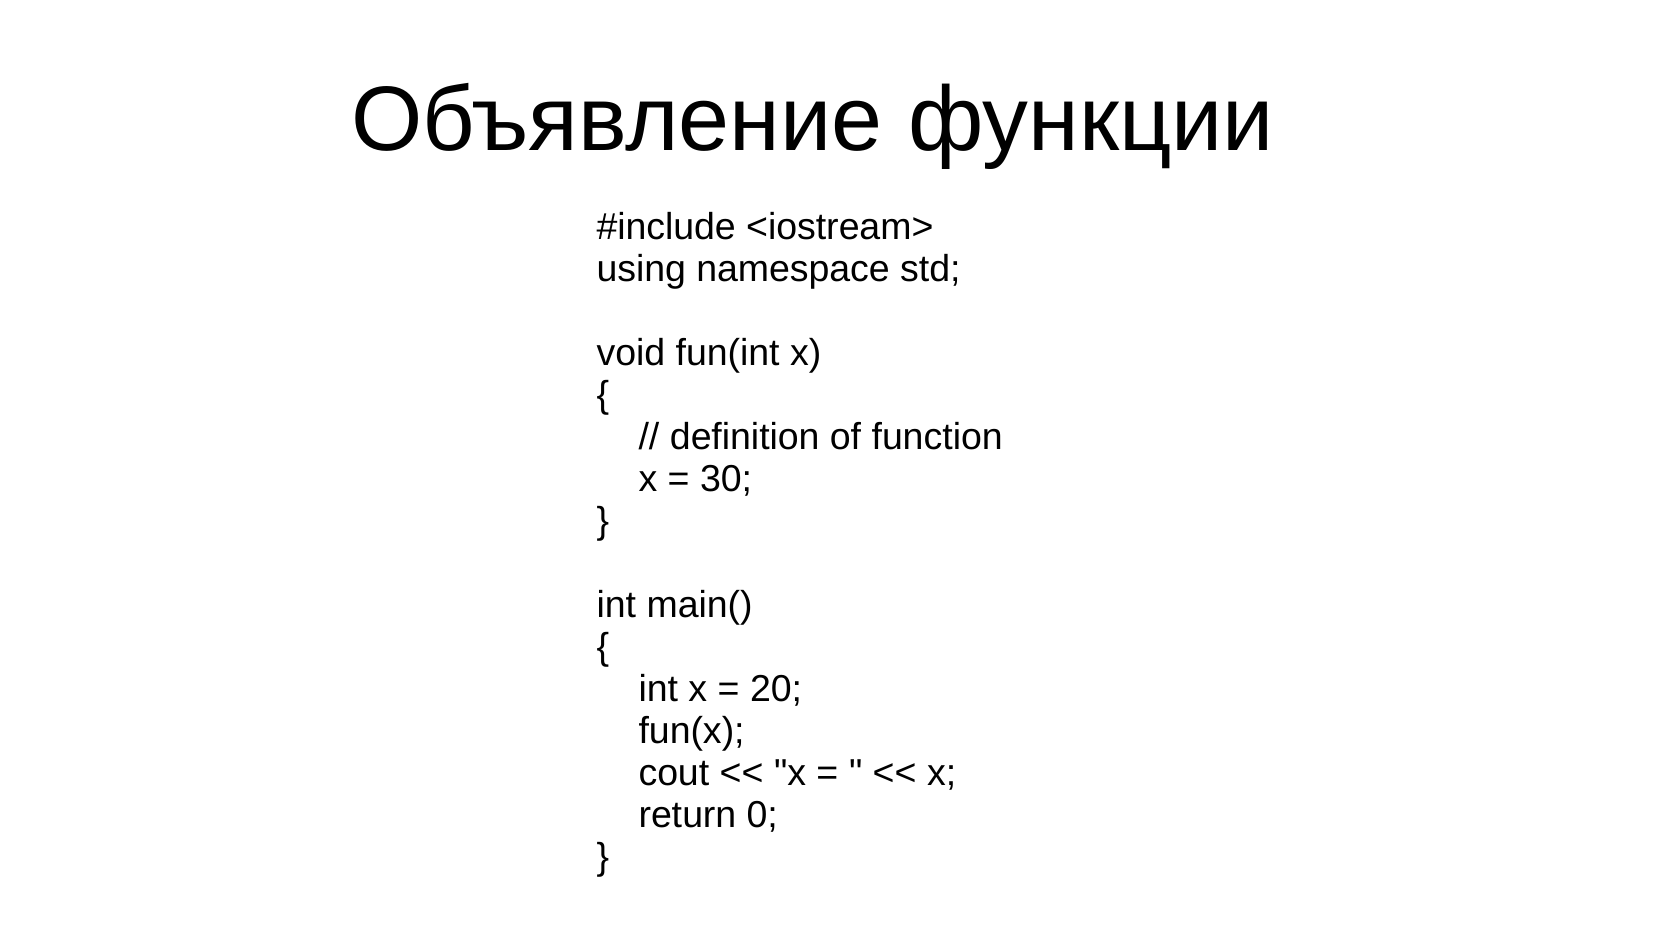

Объявление функции
#include <iostream>
using namespace std;
void fun(int x)
{
 // definition of function
 x = 30;
}
int main()
{
 int x = 20;
 fun(x);
 cout << "x = " << x;
 return 0;
}